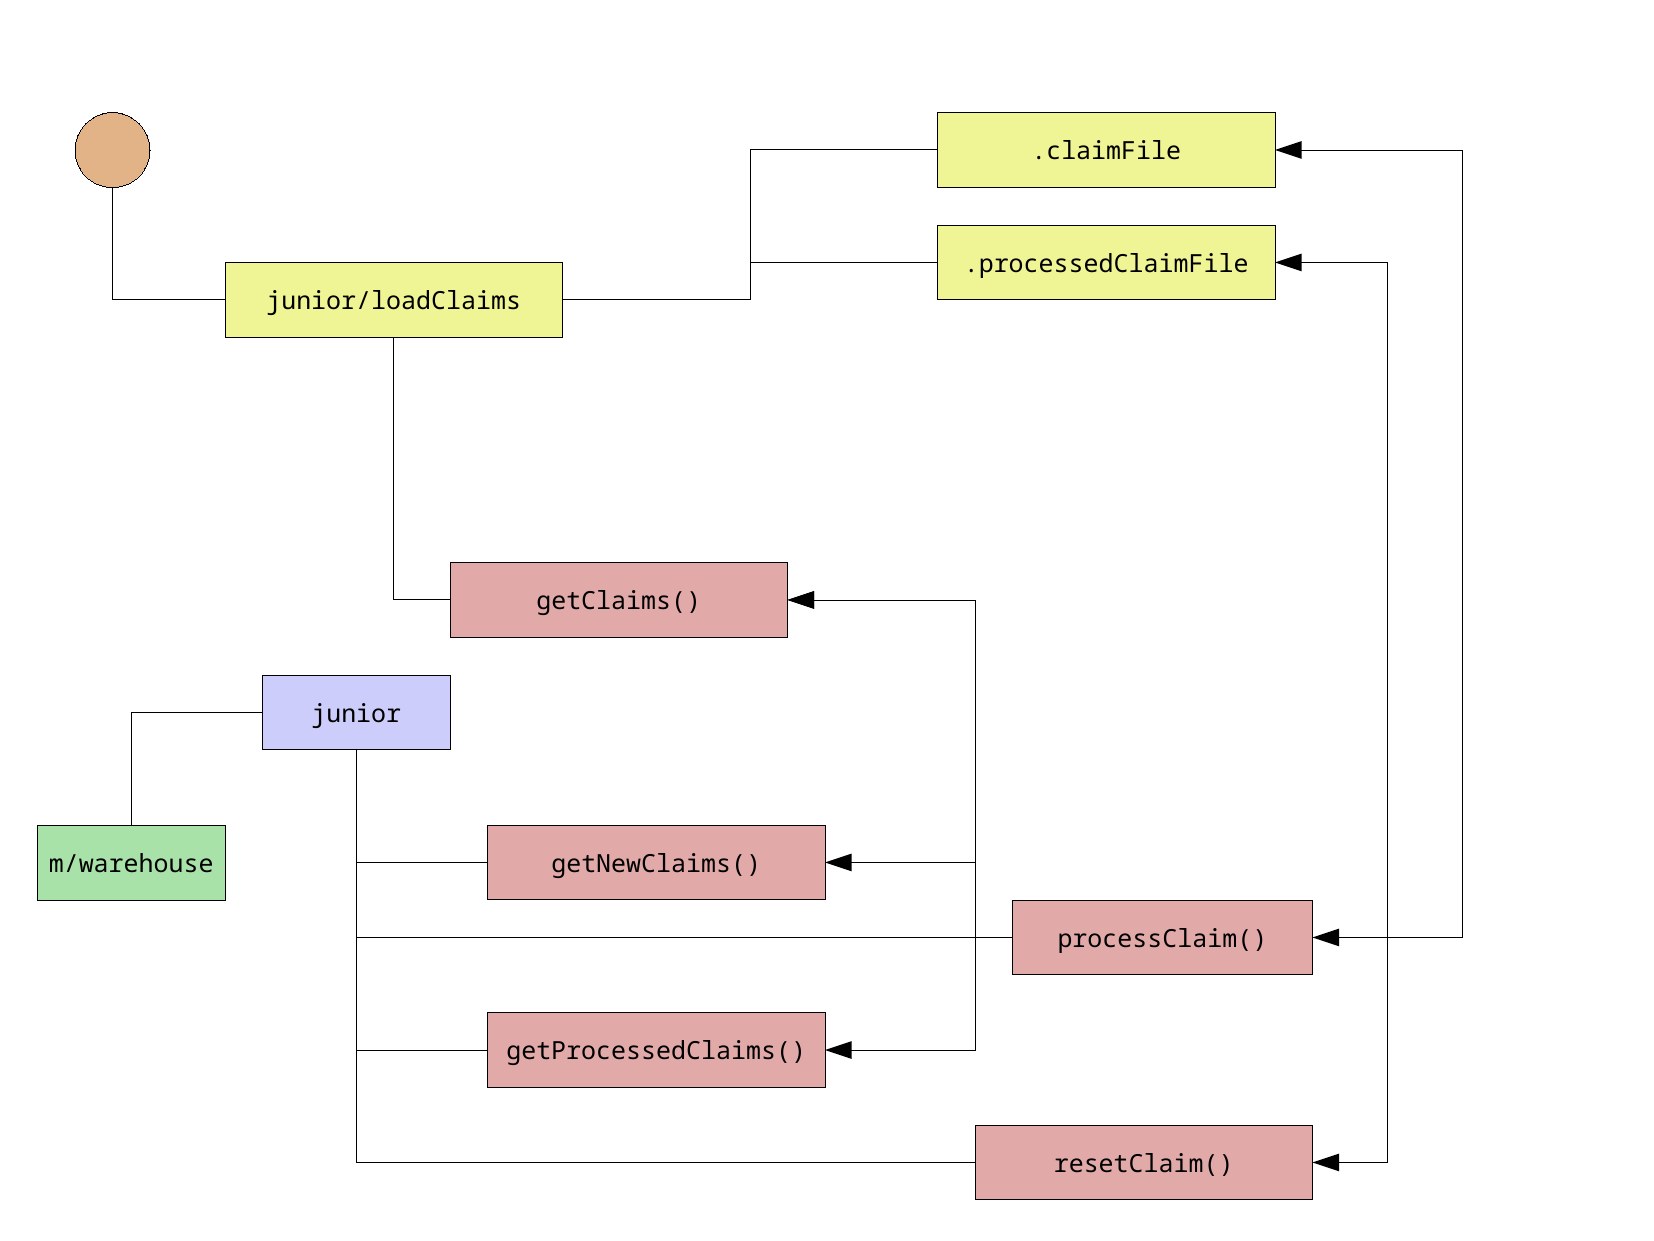

.claimFile
.processedClaimFile
junior/loadClaims
getClaims()
junior
getNewClaims()
m/warehouse
processClaim()
getProcessedClaims()
resetClaim()